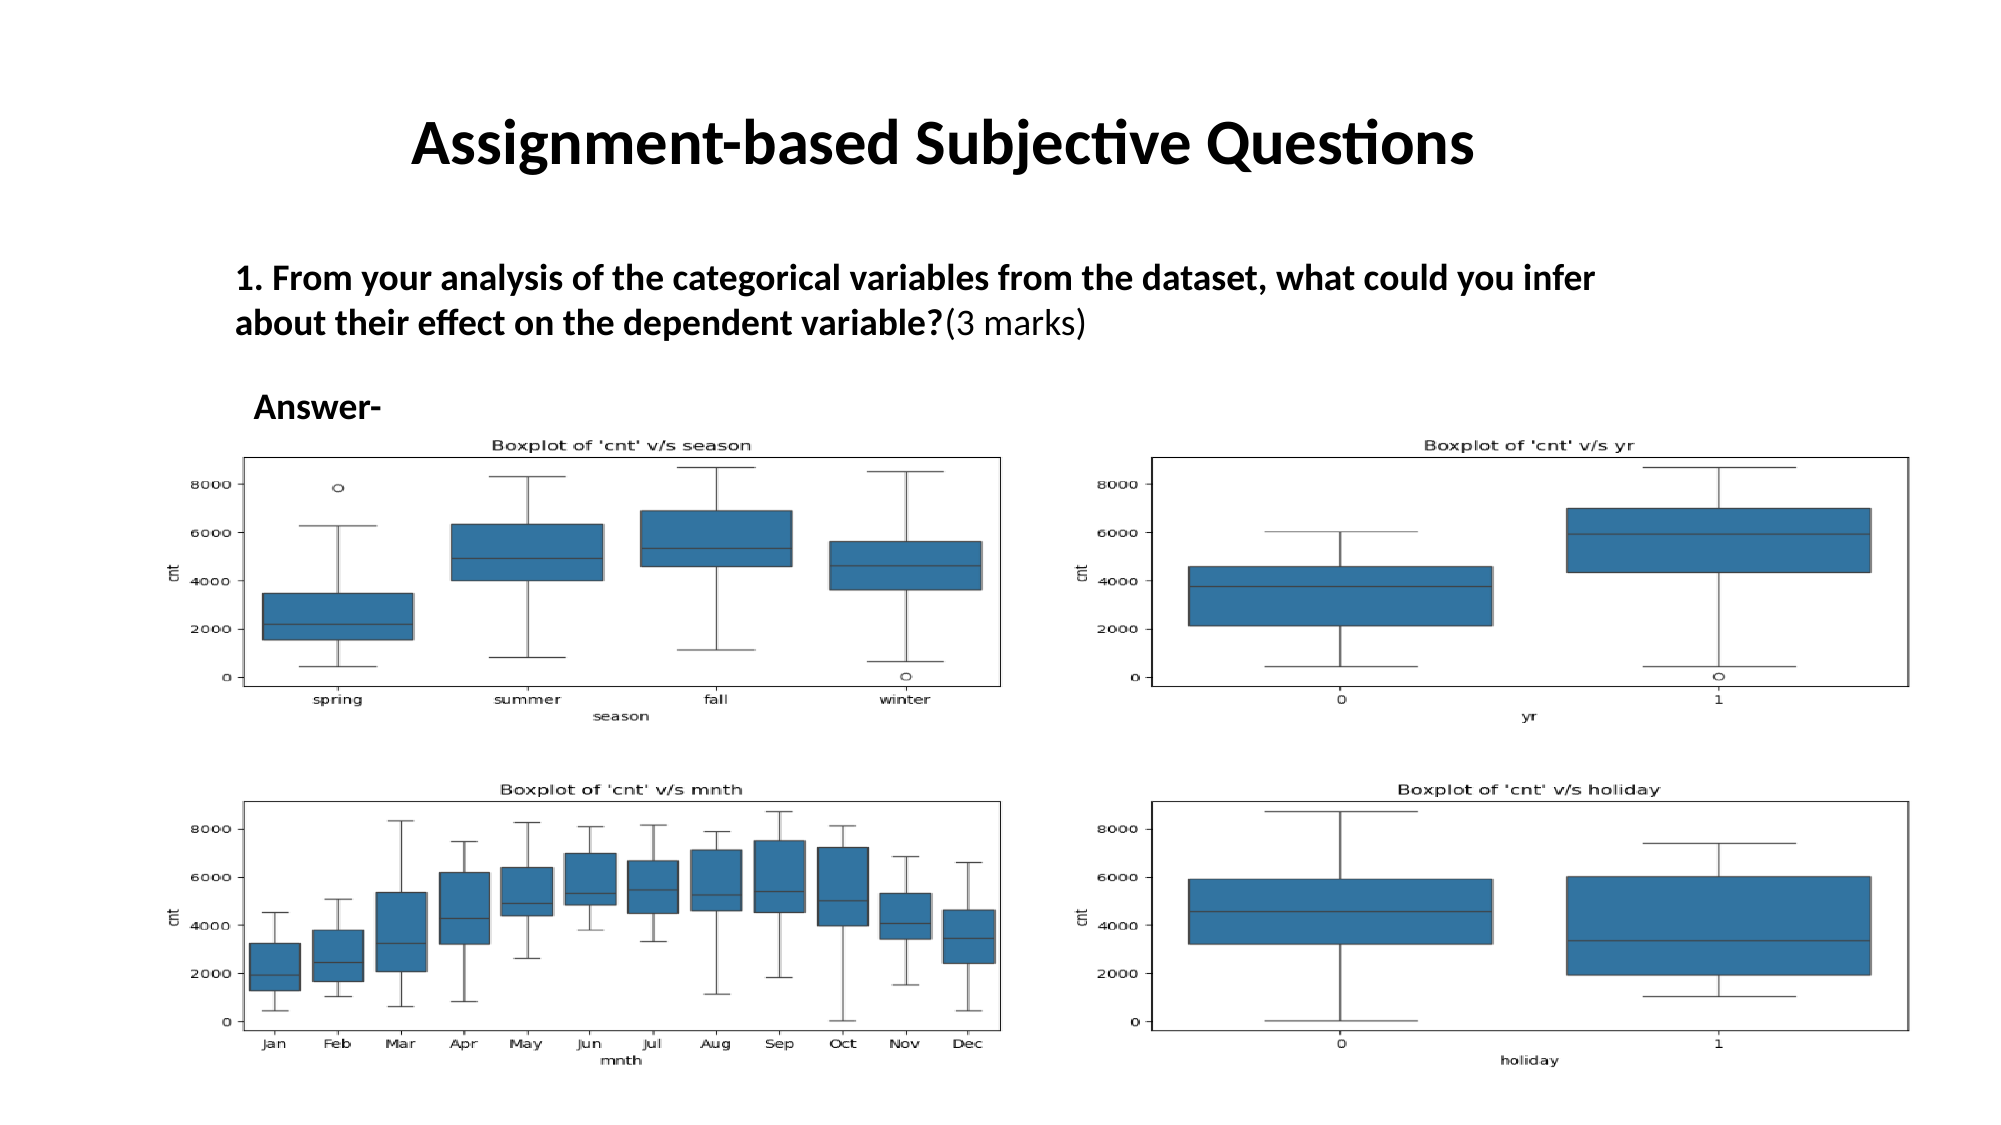

# Assignment-based Subjective Questions
1. From your analysis of the categorical variables from the dataset, what could you infer about their effect on the dependent variable?(3 marks)
Answer-